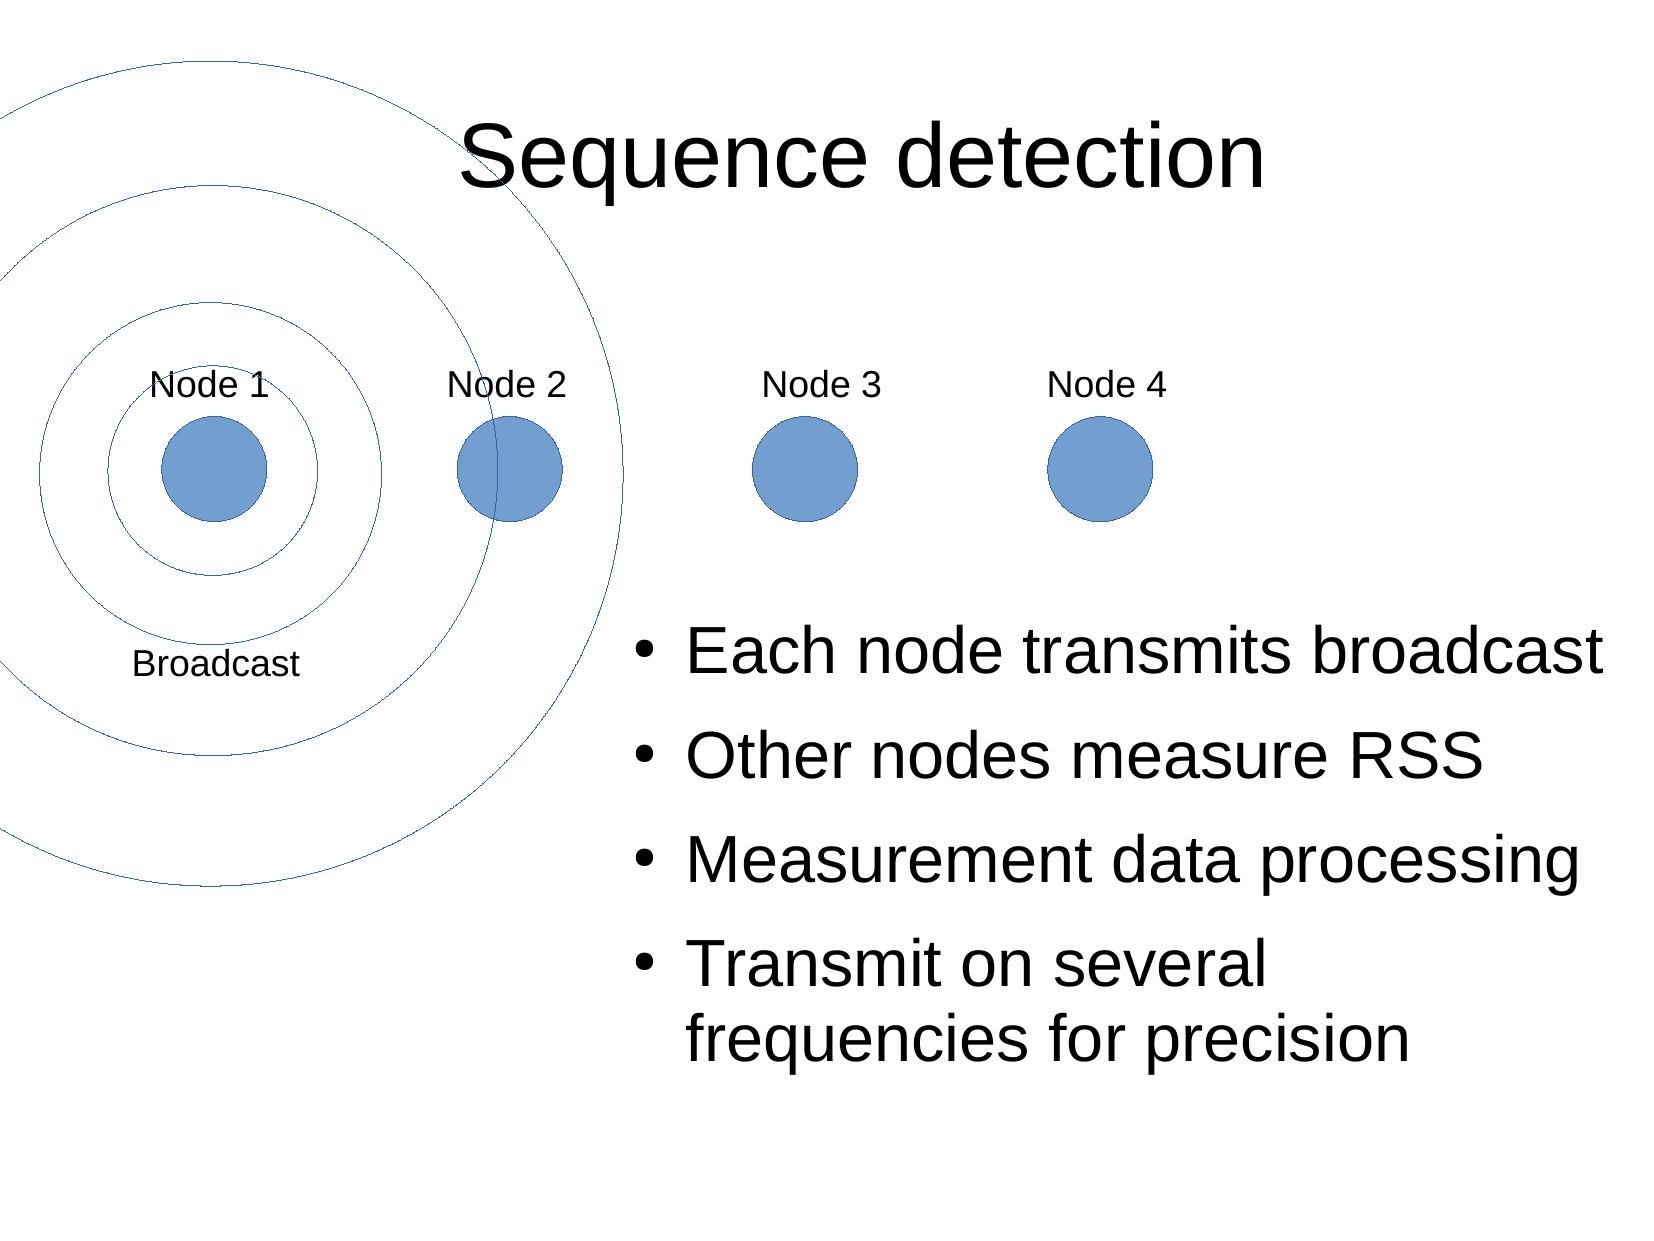

# Sequence detection
Node 1
Node 2
Node 3
Node 4
Each node transmits broadcast
Other nodes measure RSS
Measurement data processing
Transmit on several frequencies for precision
Broadcast